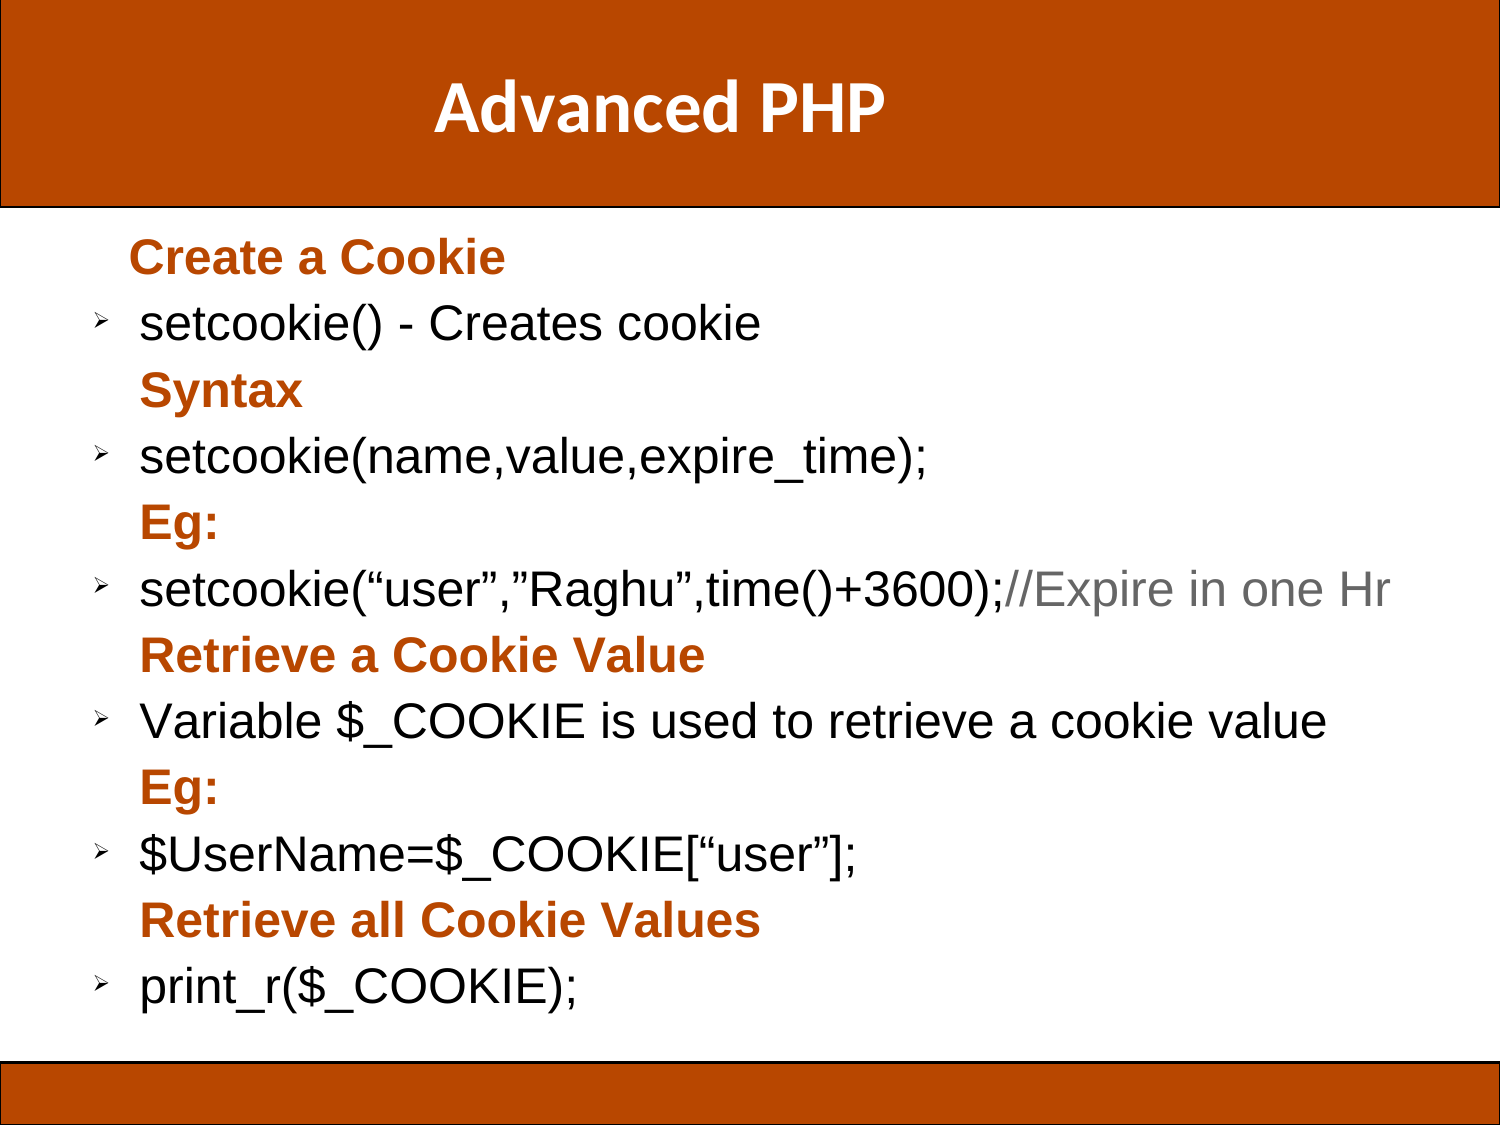

Advanced PHP
# Create a Cookie
setcookie() - Creates cookie
Syntax
setcookie(name,value,expire_time);
Eg:
setcookie(“user”,”Raghu”,time()+3600);//Expire in one Hr
Retrieve a Cookie Value
Variable $_COOKIE is used to retrieve a cookie value
Eg:
$UserName=$_COOKIE[“user”];
Retrieve all Cookie Values
print_r($_COOKIE);